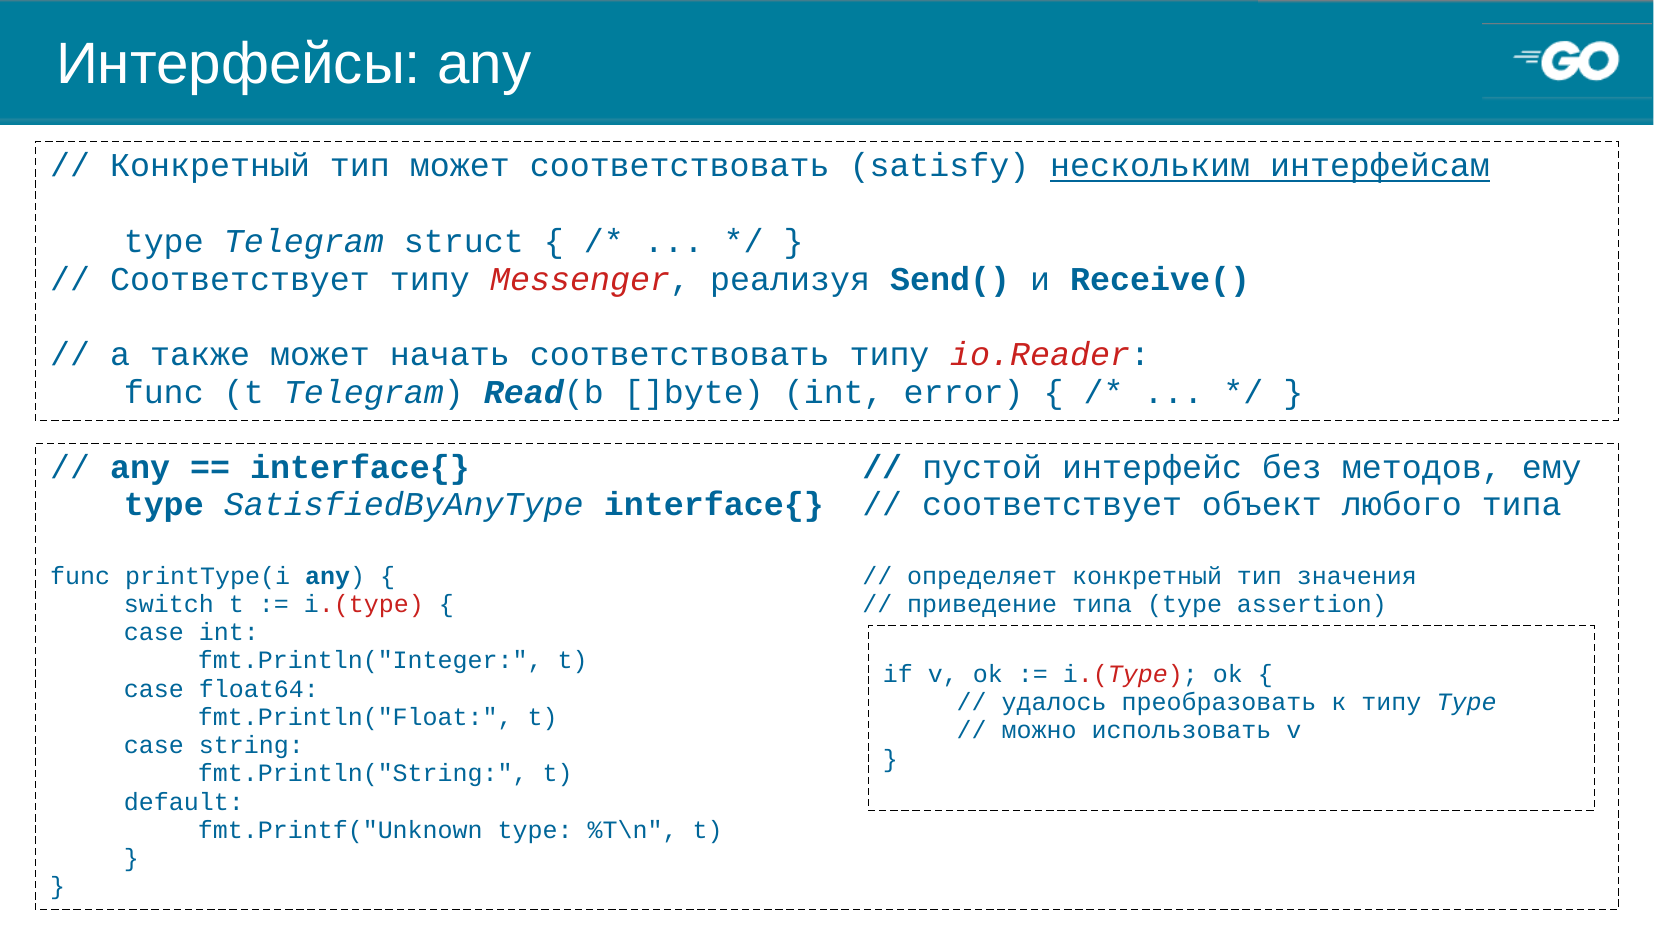

Интерфейсы: any
// Конкретный тип может соответствовать (satisfy) нескольким интерфейсам
	type Telegram struct { /* ... */ }
// Соответствует типу Messenger, реализуя Send() и Receive()
// а также может начать соответствовать типу io.Reader:
	func (t Telegram) Read(b []byte) (int, error) { /* ... */ }
// any == interface{}						// пустой интерфейс без методов, ему
	type SatisfiedByAnyType interface{}	// соответствует объект любого типа
func printType(i any) {							// определяет конкретный тип значения
	switch t := i.(type) {						// приведение типа (type assertion)
	case int:
		fmt.Println("Integer:", t)
	case float64:
		fmt.Println("Float:", t)
	case string:
		fmt.Println("String:", t)
	default:
		fmt.Printf("Unknown type: %T\n", t)
	}
}
if v, ok := i.(Type); ok {
	// удалось преобразовать к типу Type
	// можно использовать v
}